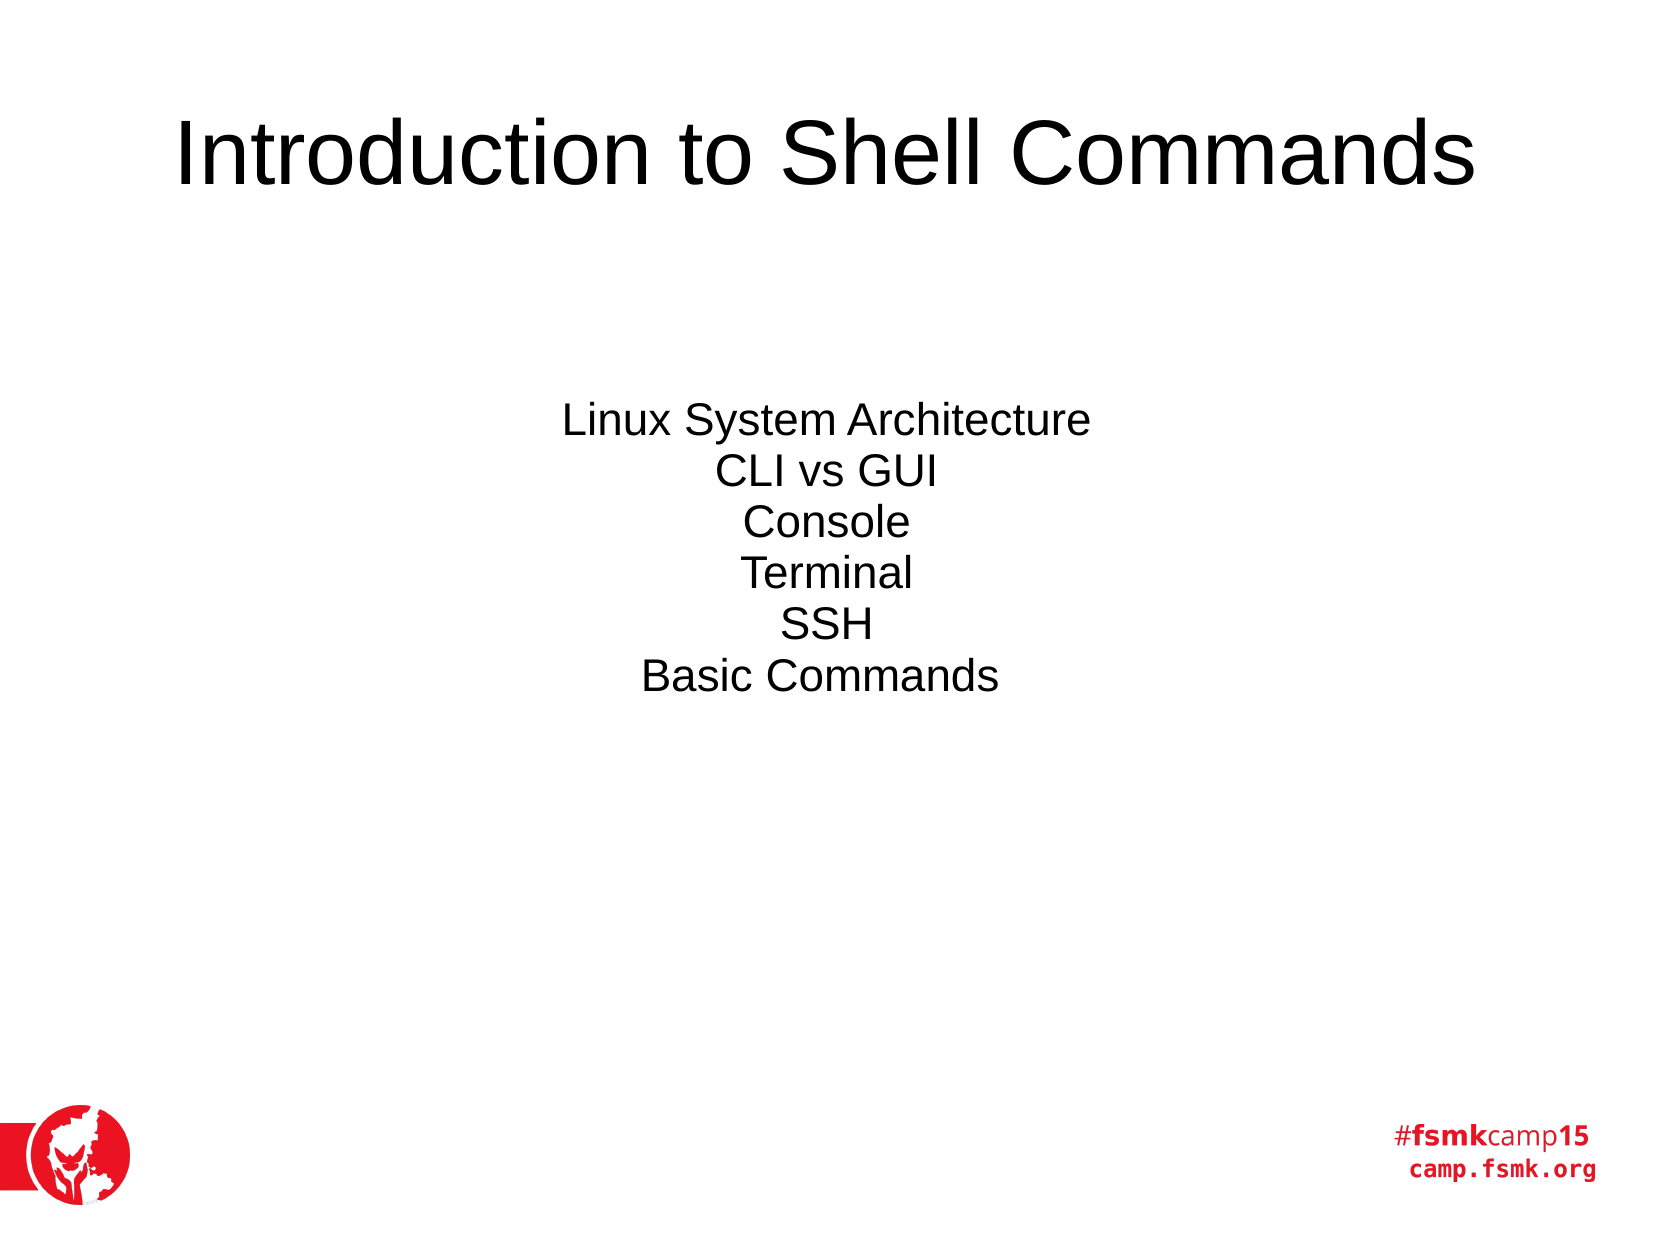

# Introduction to Shell Commands
Linux System Architecture
CLI vs GUI
Console
Terminal
SSH
Basic Commands